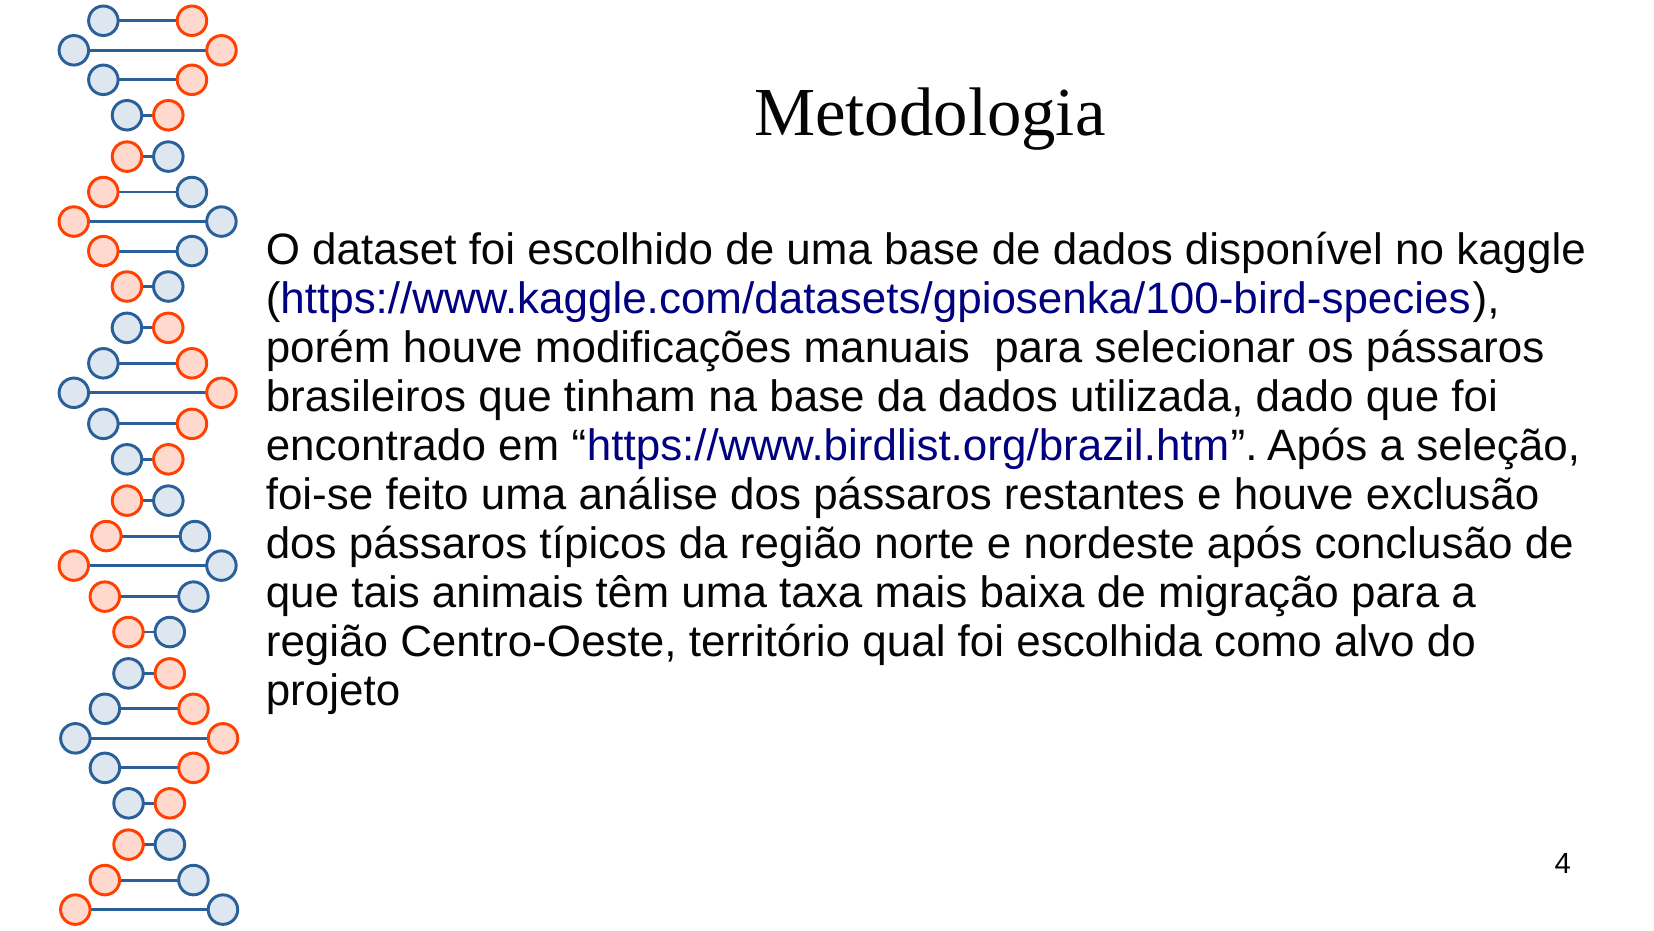

# Metodologia
O dataset foi escolhido de uma base de dados disponível no kaggle (https://www.kaggle.com/datasets/gpiosenka/100-bird-species), porém houve modificações manuais para selecionar os pássaros brasileiros que tinham na base da dados utilizada, dado que foi encontrado em “https://www.birdlist.org/brazil.htm”. Após a seleção, foi-se feito uma análise dos pássaros restantes e houve exclusão dos pássaros típicos da região norte e nordeste após conclusão de que tais animais têm uma taxa mais baixa de migração para a região Centro-Oeste, território qual foi escolhida como alvo do projeto
4